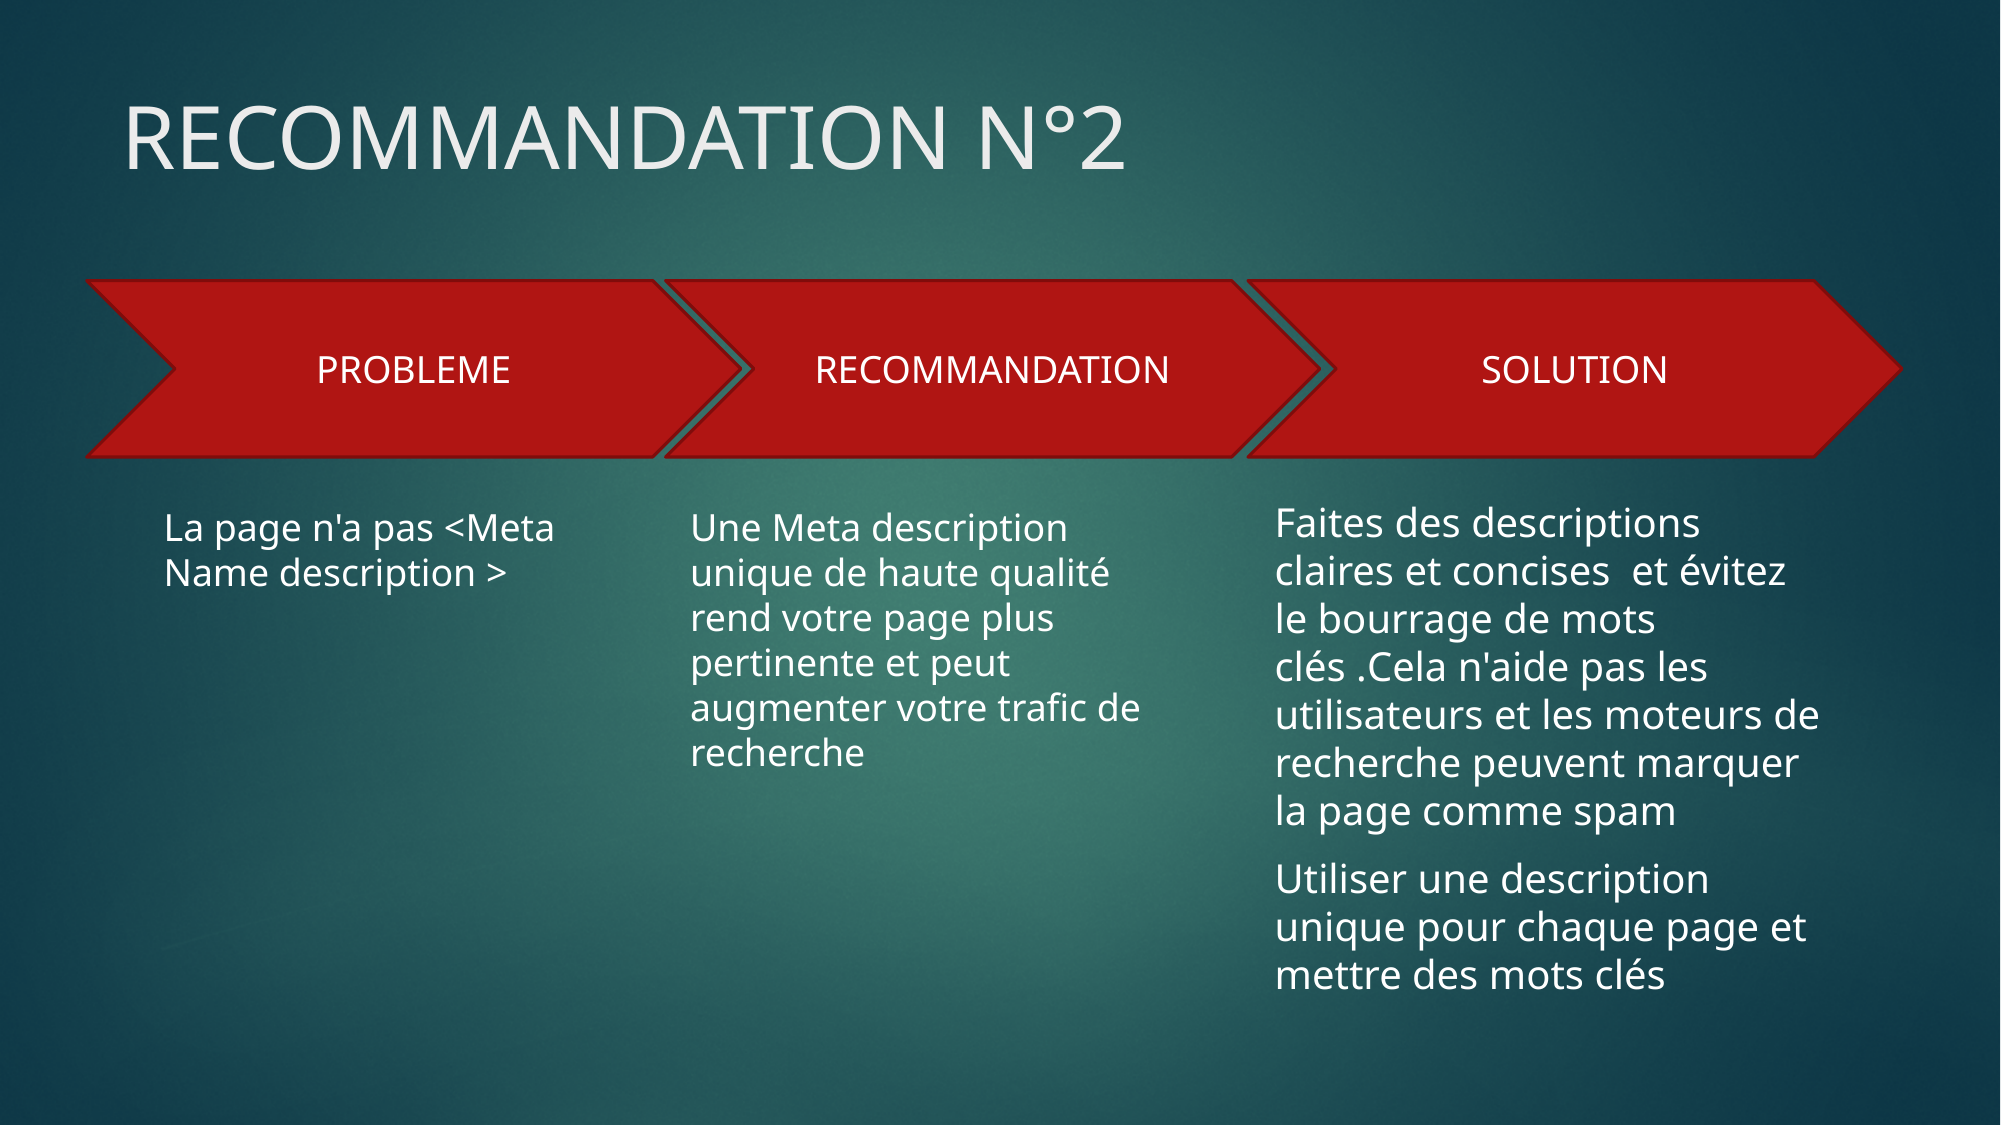

# RECOMMANDATION N°2
PROBLEME
RECOMMANDATION
SOLUTION
Faites des descriptions claires et concises  et évitez le bourrage de mots clés .Cela n'aide pas les utilisateurs et les moteurs de recherche peuvent marquer la page comme spam
Utiliser une description unique pour chaque page et mettre des mots clés
La page n'a pas <Meta Name description >
Une Meta description unique de haute qualité rend votre page plus pertinente et peut augmenter votre trafic de recherche